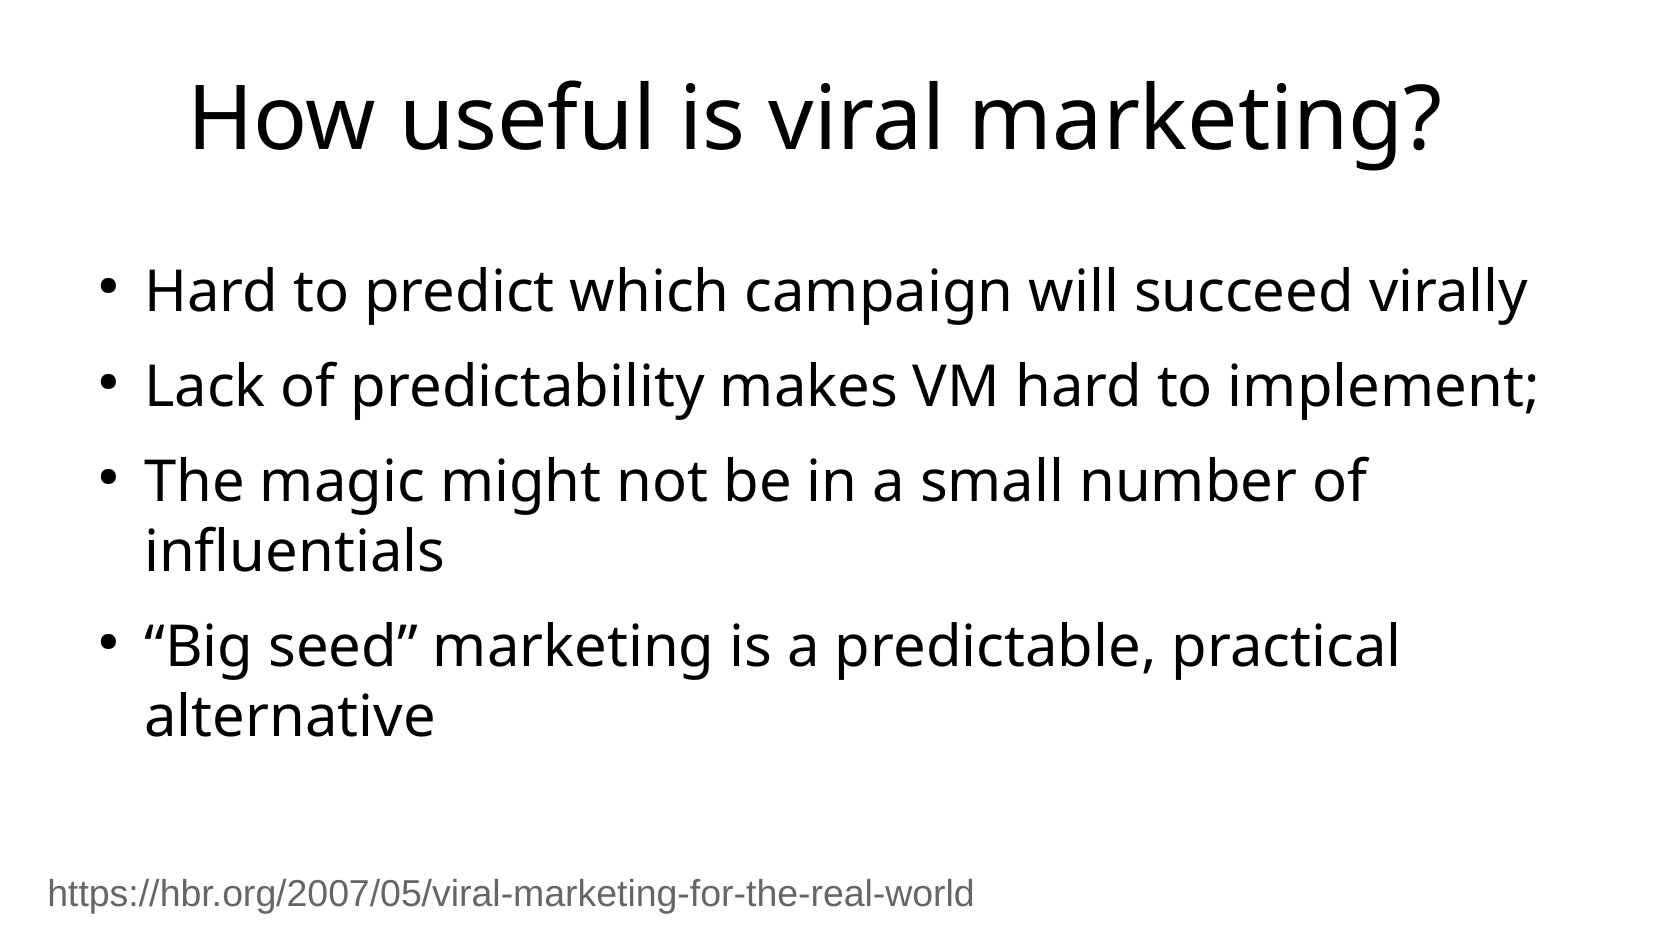

# How useful is viral marketing?
Hard to predict which campaign will succeed virally
Lack of predictability makes VM hard to implement;
The magic might not be in a small number of influentials
“Big seed” marketing is a predictable, practical alternative
https://hbr.org/2007/05/viral-marketing-for-the-real-world